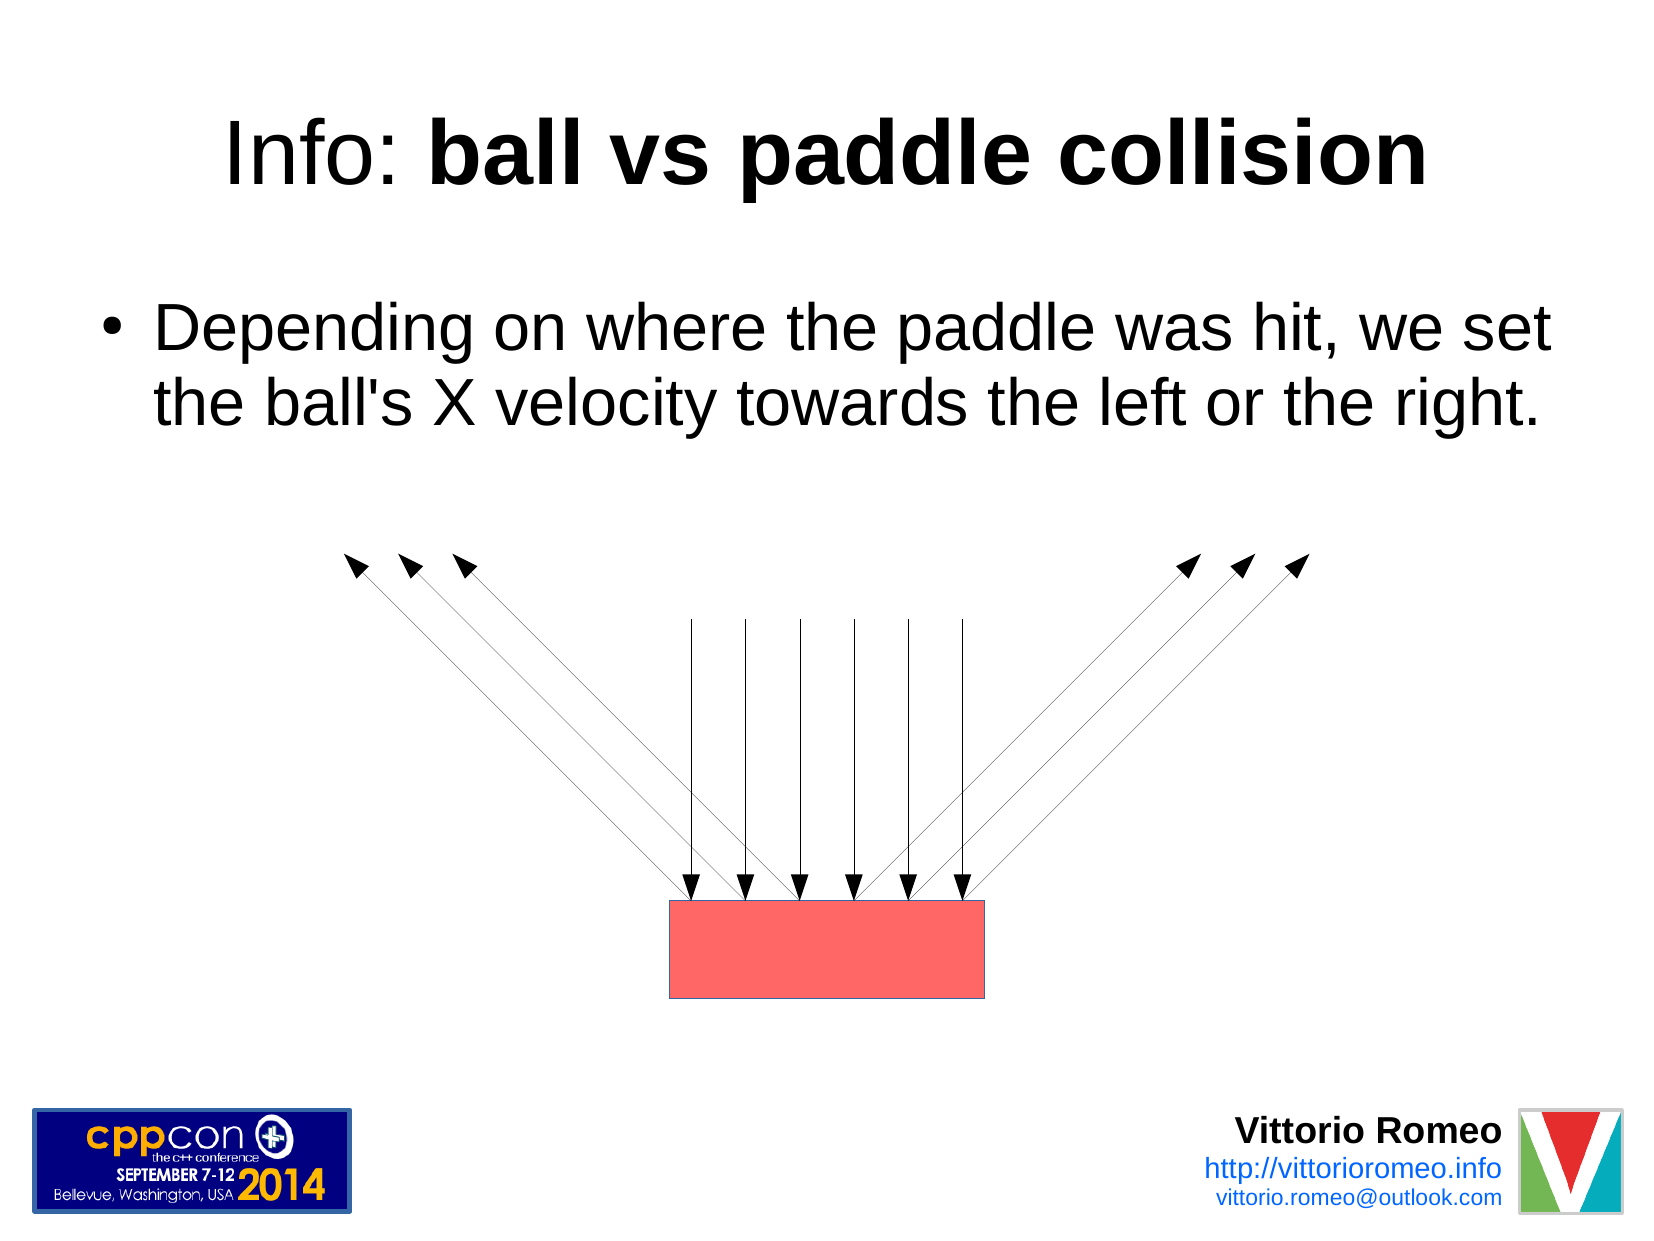

# Info: ball vs paddle collision
Depending on where the paddle was hit, we set the ball's X velocity towards the left or the right.